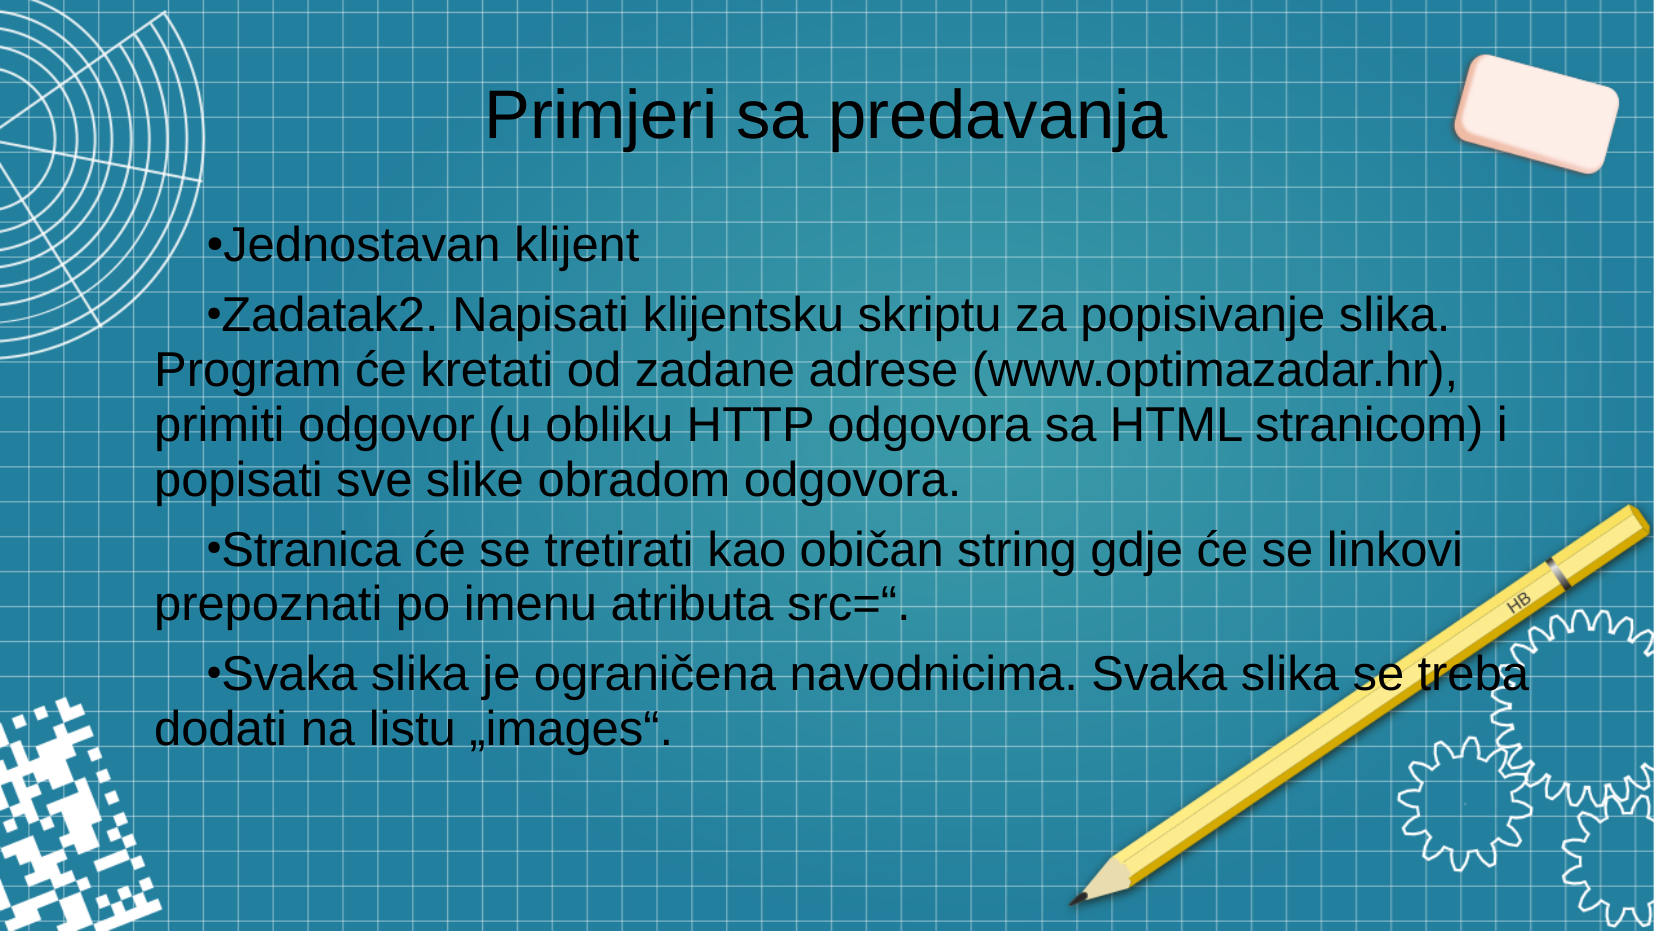

# Primjeri sa predavanja
Jednostavan klijent
Zadatak2. Napisati klijentsku skriptu za popisivanje slika. Program će kretati od zadane adrese (www.optimazadar.hr), primiti odgovor (u obliku HTTP odgovora sa HTML stranicom) i popisati sve slike obradom odgovora.
Stranica će se tretirati kao običan string gdje će se linkovi prepoznati po imenu atributa src=“.
Svaka slika je ograničena navodnicima. Svaka slika se treba dodati na listu „images“.